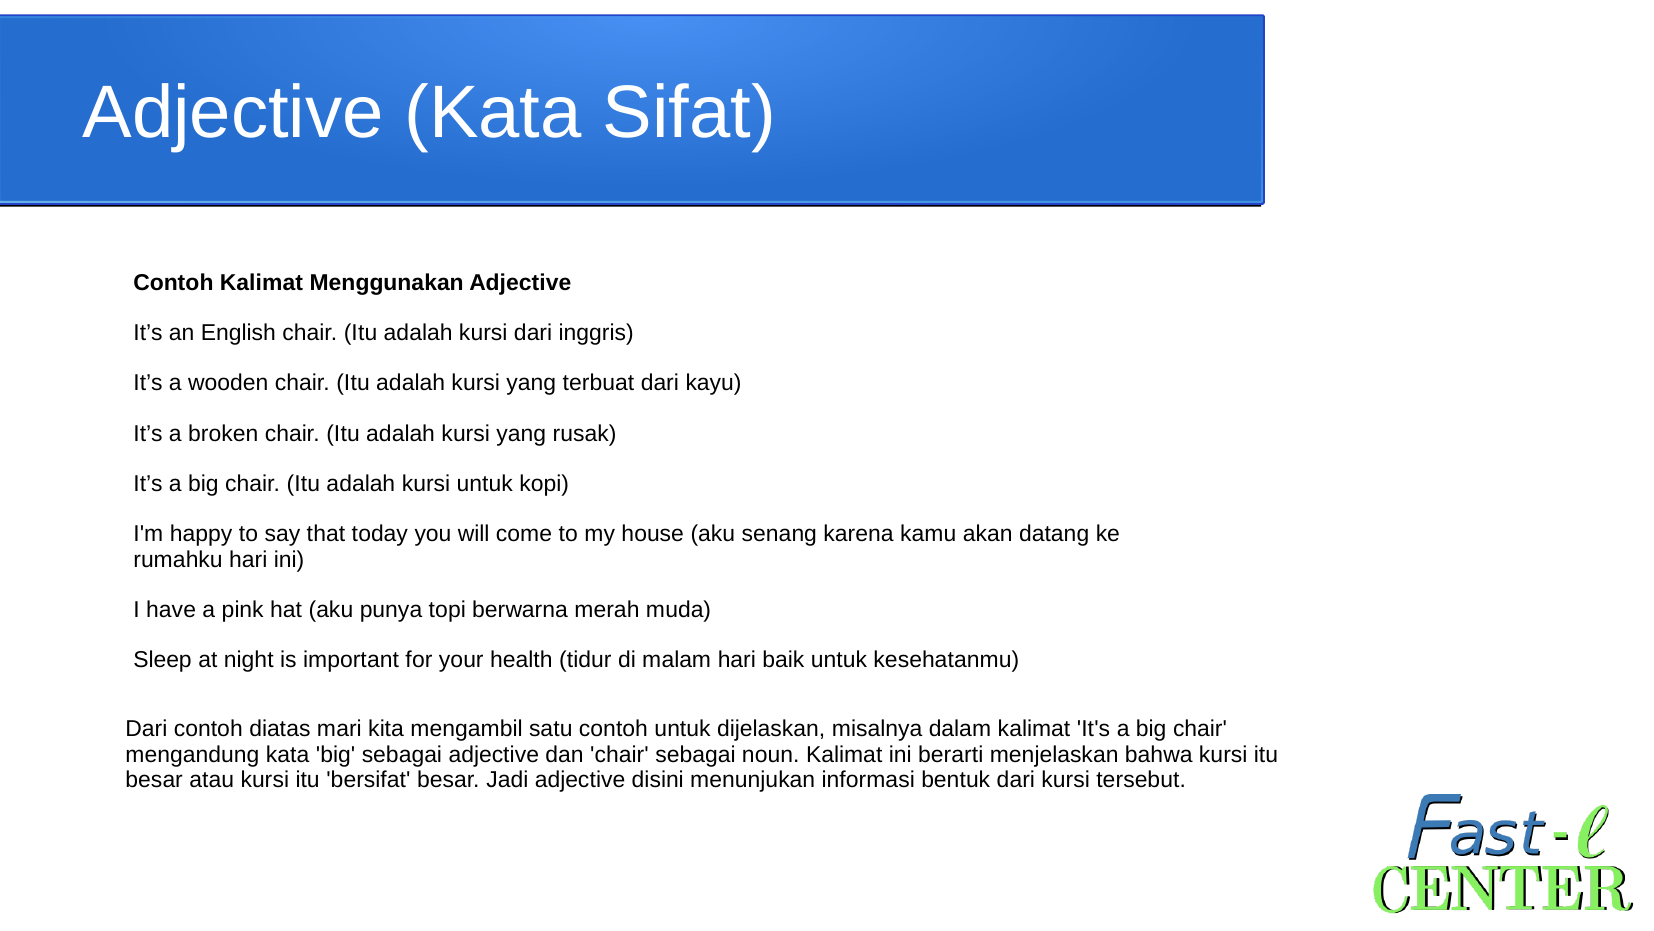

# Adjective (Kata Sifat)
Contoh Kalimat Menggunakan Adjective
It’s an English chair. (Itu adalah kursi dari inggris)
It’s a wooden chair. (Itu adalah kursi yang terbuat dari kayu)
It’s a broken chair. (Itu adalah kursi yang rusak)
It’s a big chair. (Itu adalah kursi untuk kopi)
I'm happy to say that today you will come to my house (aku senang karena kamu akan datang ke rumahku hari ini)
I have a pink hat (aku punya topi berwarna merah muda)
Sleep at night is important for your health (tidur di malam hari baik untuk kesehatanmu)
Dari contoh diatas mari kita mengambil satu contoh untuk dijelaskan, misalnya dalam kalimat 'It's a big chair' mengandung kata 'big' sebagai adjective dan 'chair' sebagai noun. Kalimat ini berarti menjelaskan bahwa kursi itu besar atau kursi itu 'bersifat' besar. Jadi adjective disini menunjukan informasi bentuk dari kursi tersebut.